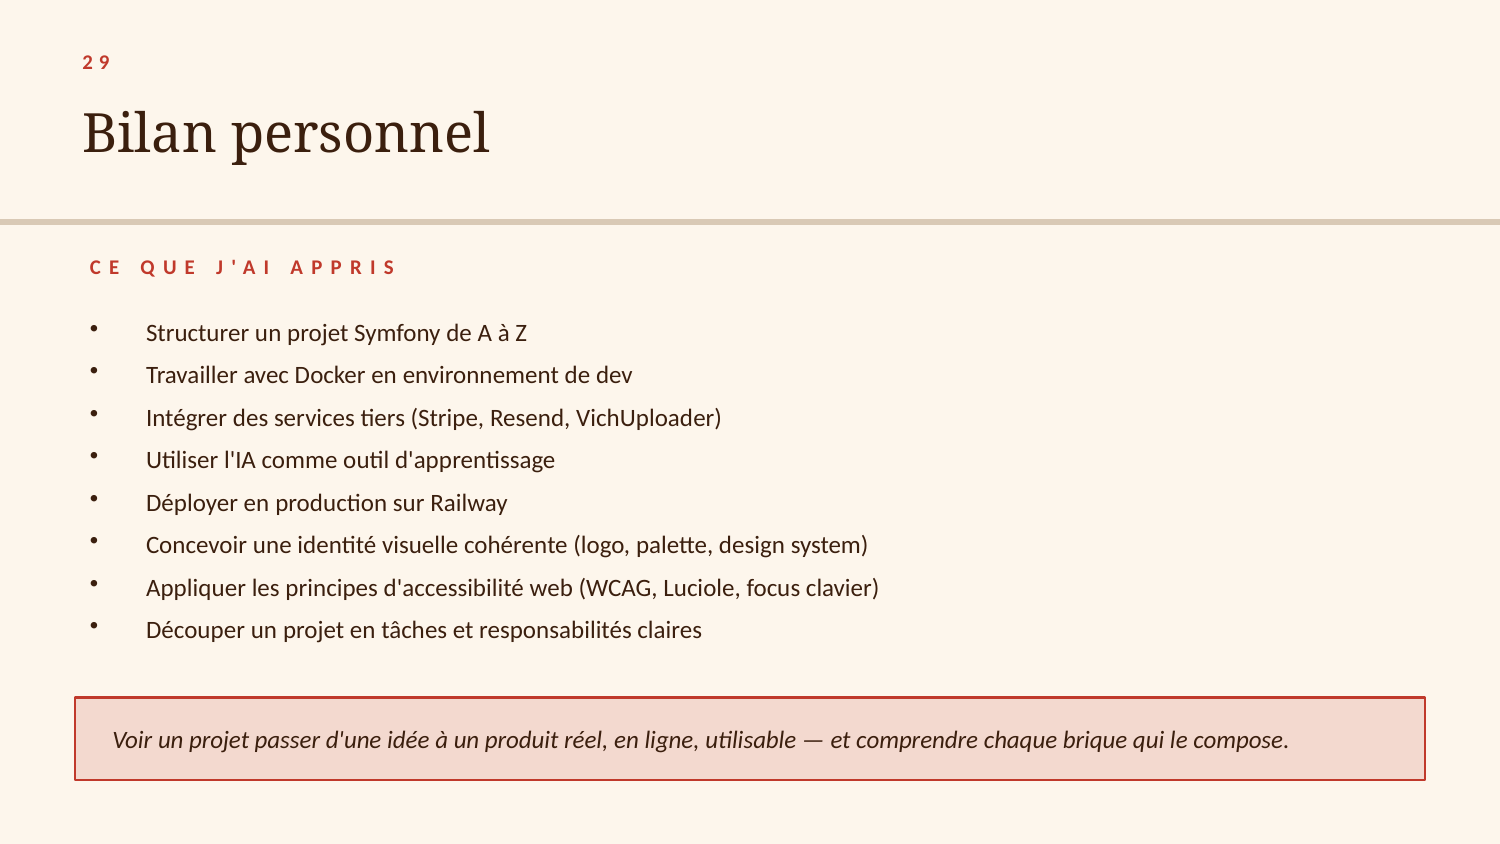

29
Bilan personnel
CE QUE J'AI APPRIS
Structurer un projet Symfony de A à Z
Travailler avec Docker en environnement de dev
Intégrer des services tiers (Stripe, Resend, VichUploader)
Utiliser l'IA comme outil d'apprentissage
Déployer en production sur Railway
Concevoir une identité visuelle cohérente (logo, palette, design system)
Appliquer les principes d'accessibilité web (WCAG, Luciole, focus clavier)
Découper un projet en tâches et responsabilités claires
Voir un projet passer d'une idée à un produit réel, en ligne, utilisable — et comprendre chaque brique qui le compose.